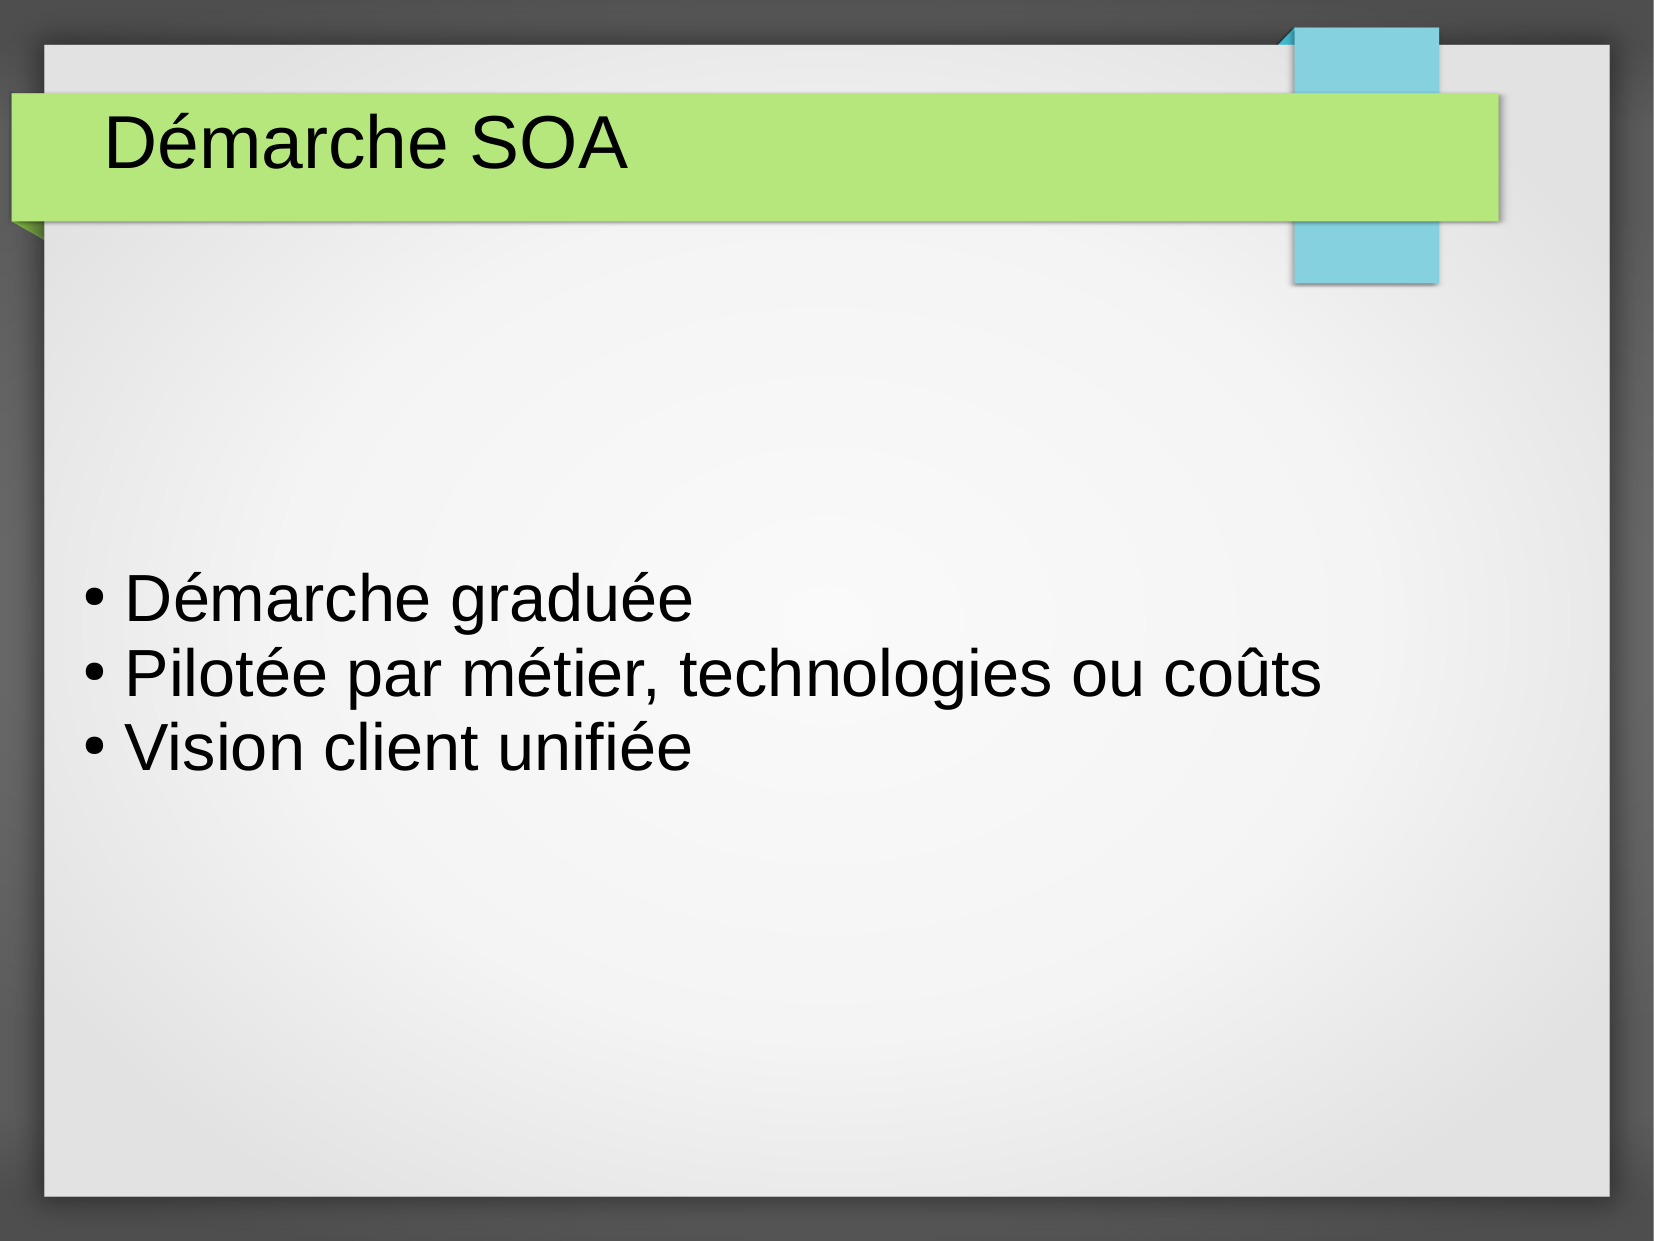

# Démarche SOA
 Démarche graduée
 Pilotée par métier, technologies ou coûts
 Vision client unifiée